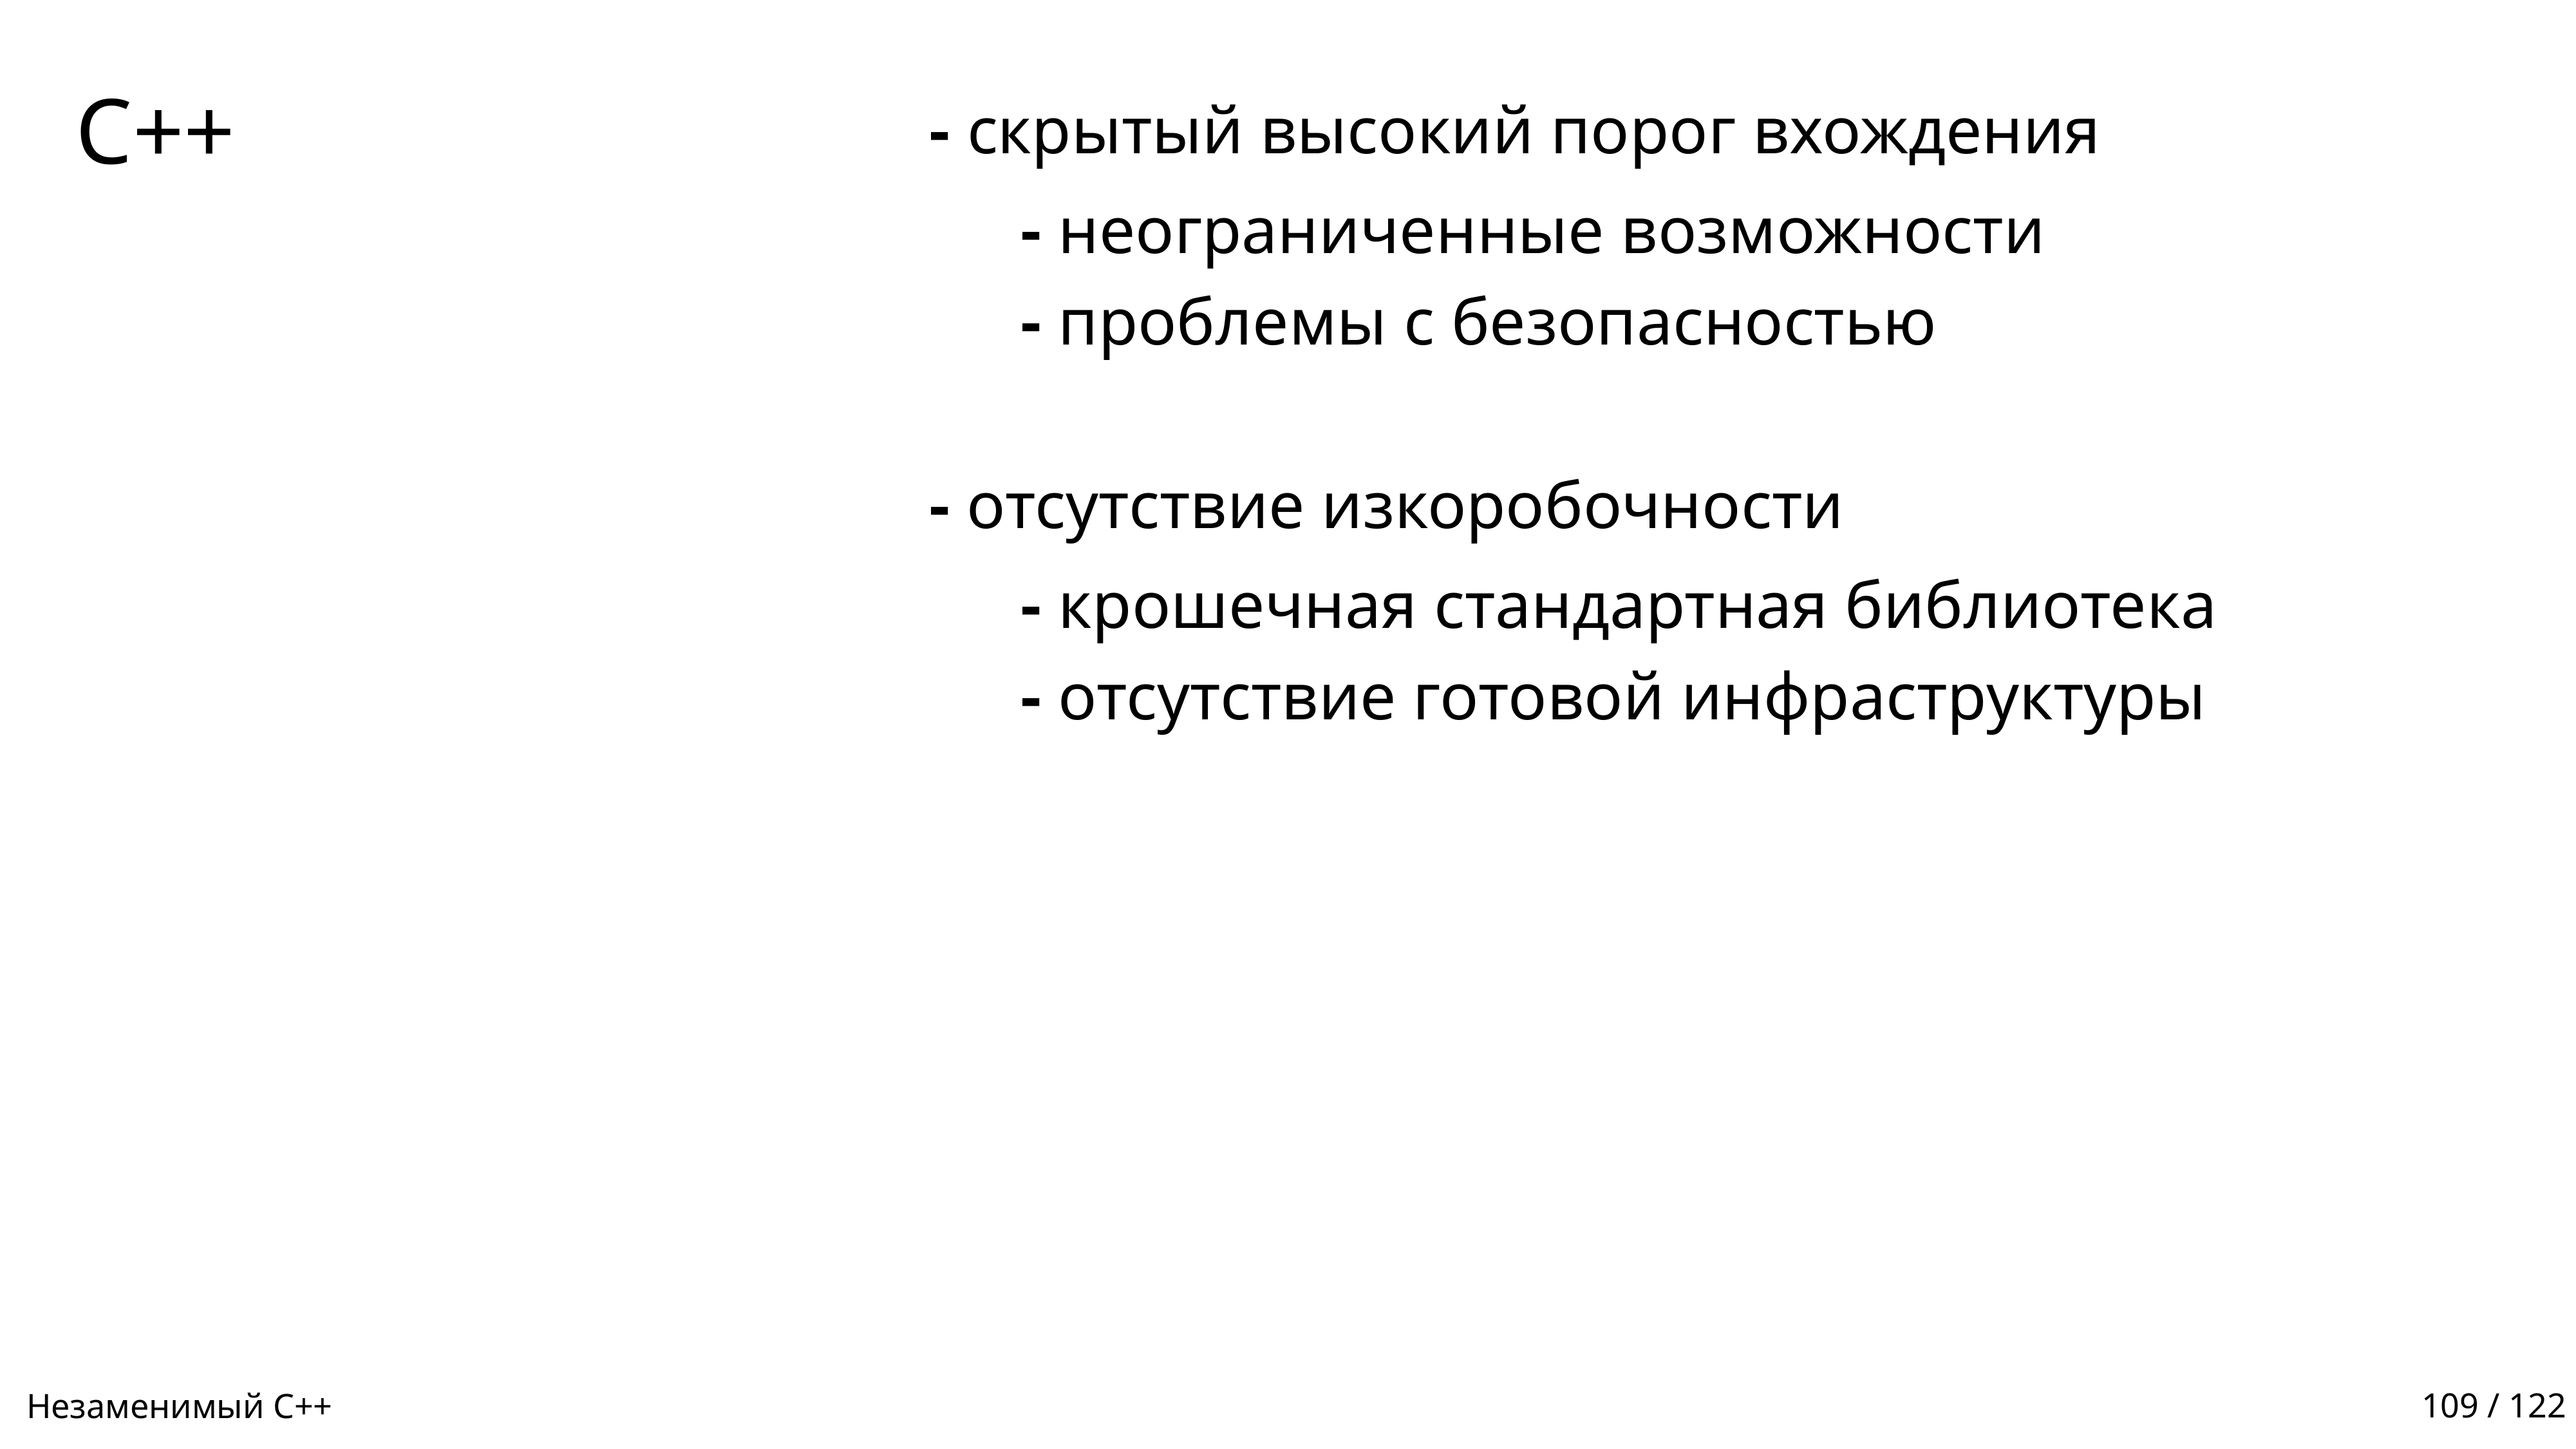

# C++
- скрытый высокий порог вхождения
- неограниченные возможности
- проблемы с безопасностью
- отсутствие изкоробочности
- крошечная стандартная библиотека
- отсутствие готовой инфраструктуры
Незаменимый C++